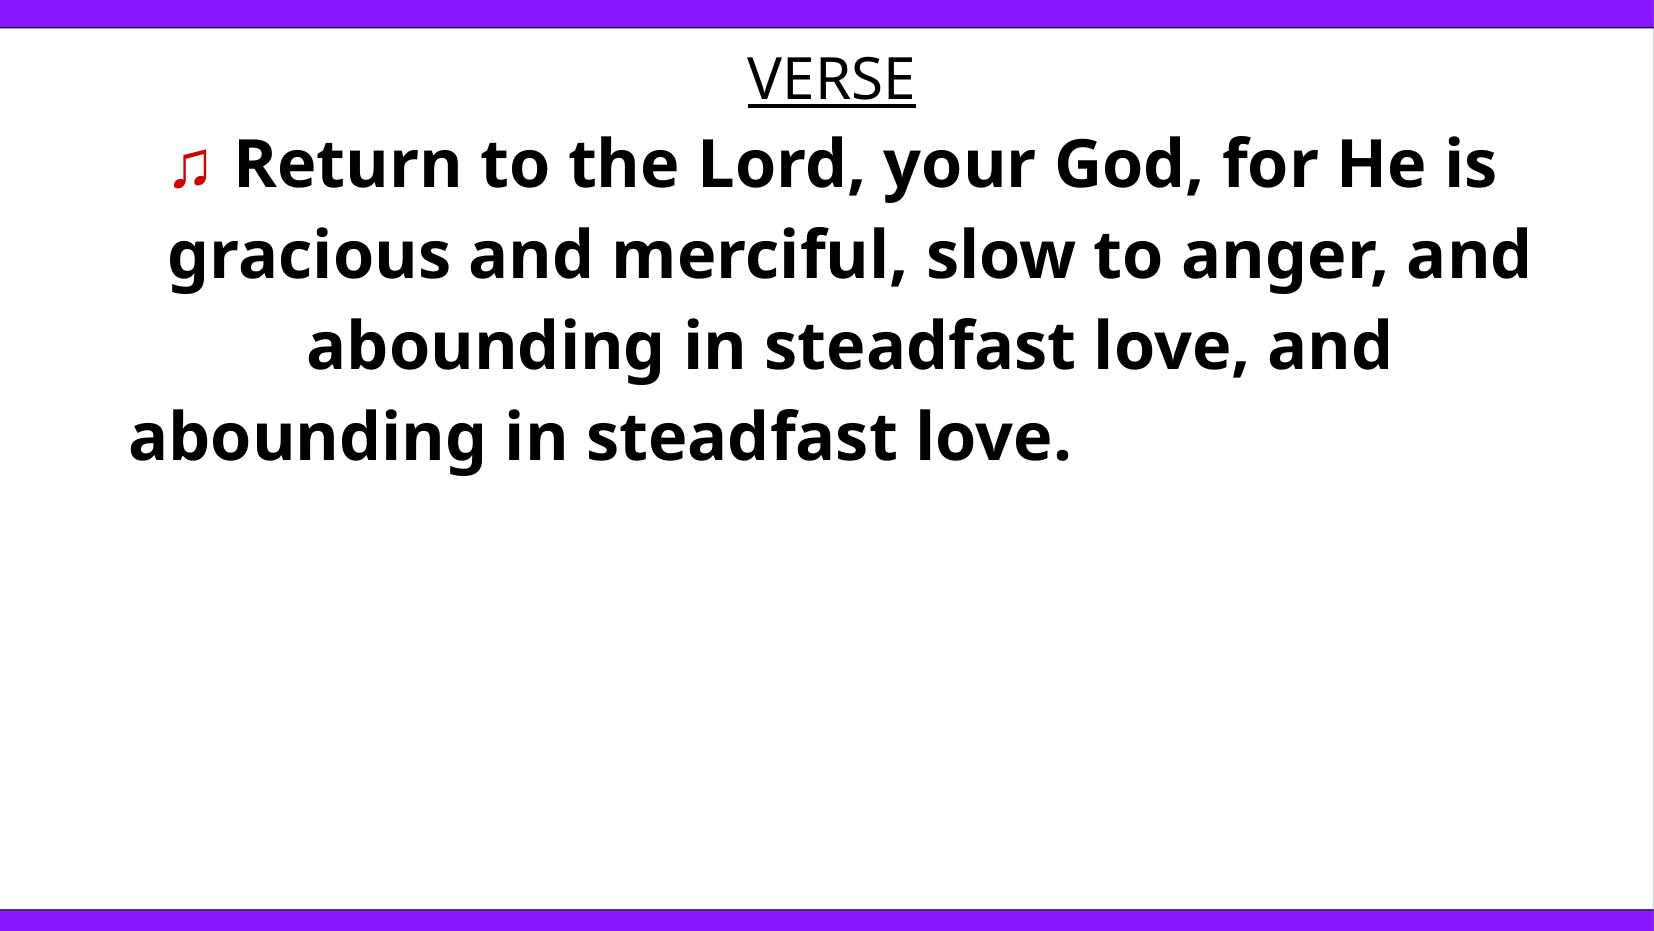

VERSE
♫ Return to the Lord, your God, for He is gracious and merciful, slow to anger, and abounding in steadfast love, and abounding in steadfast love.